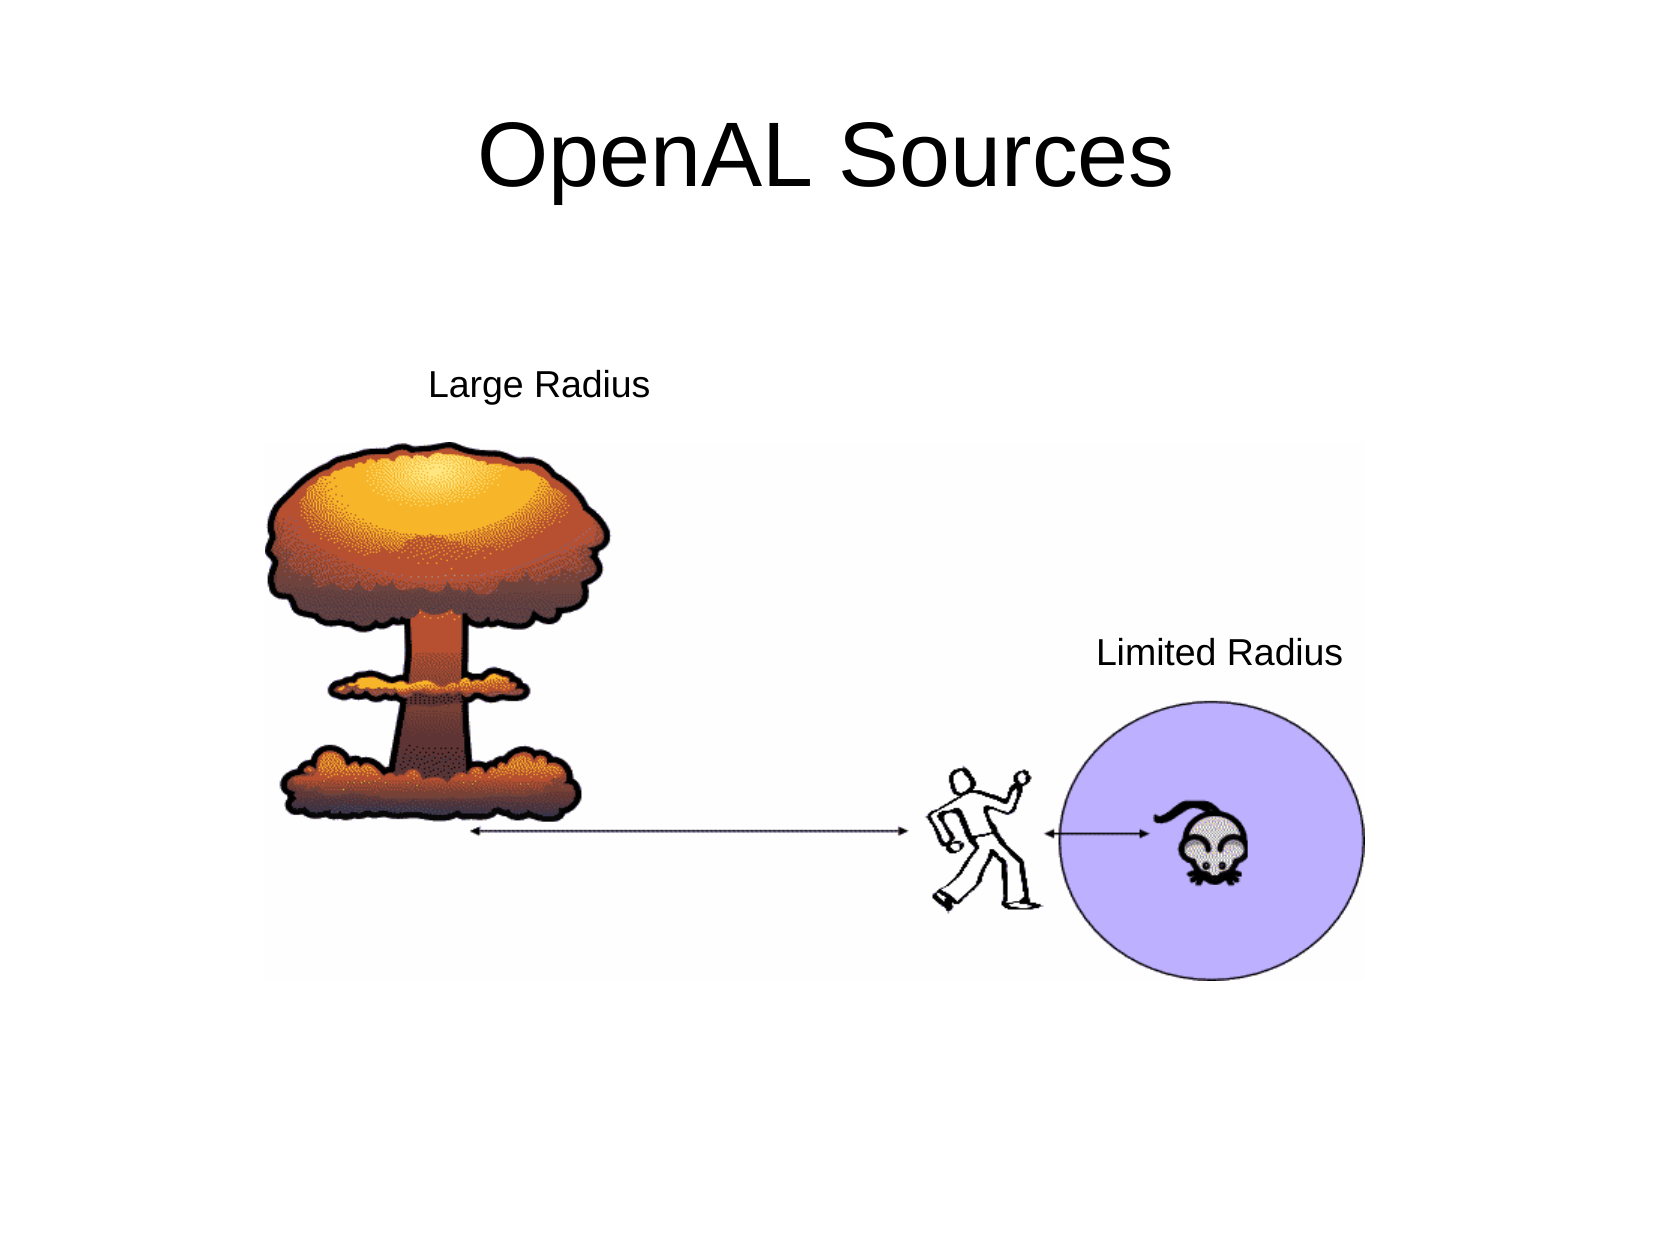

# OpenAL Sources
Large Radius
Limited Radius